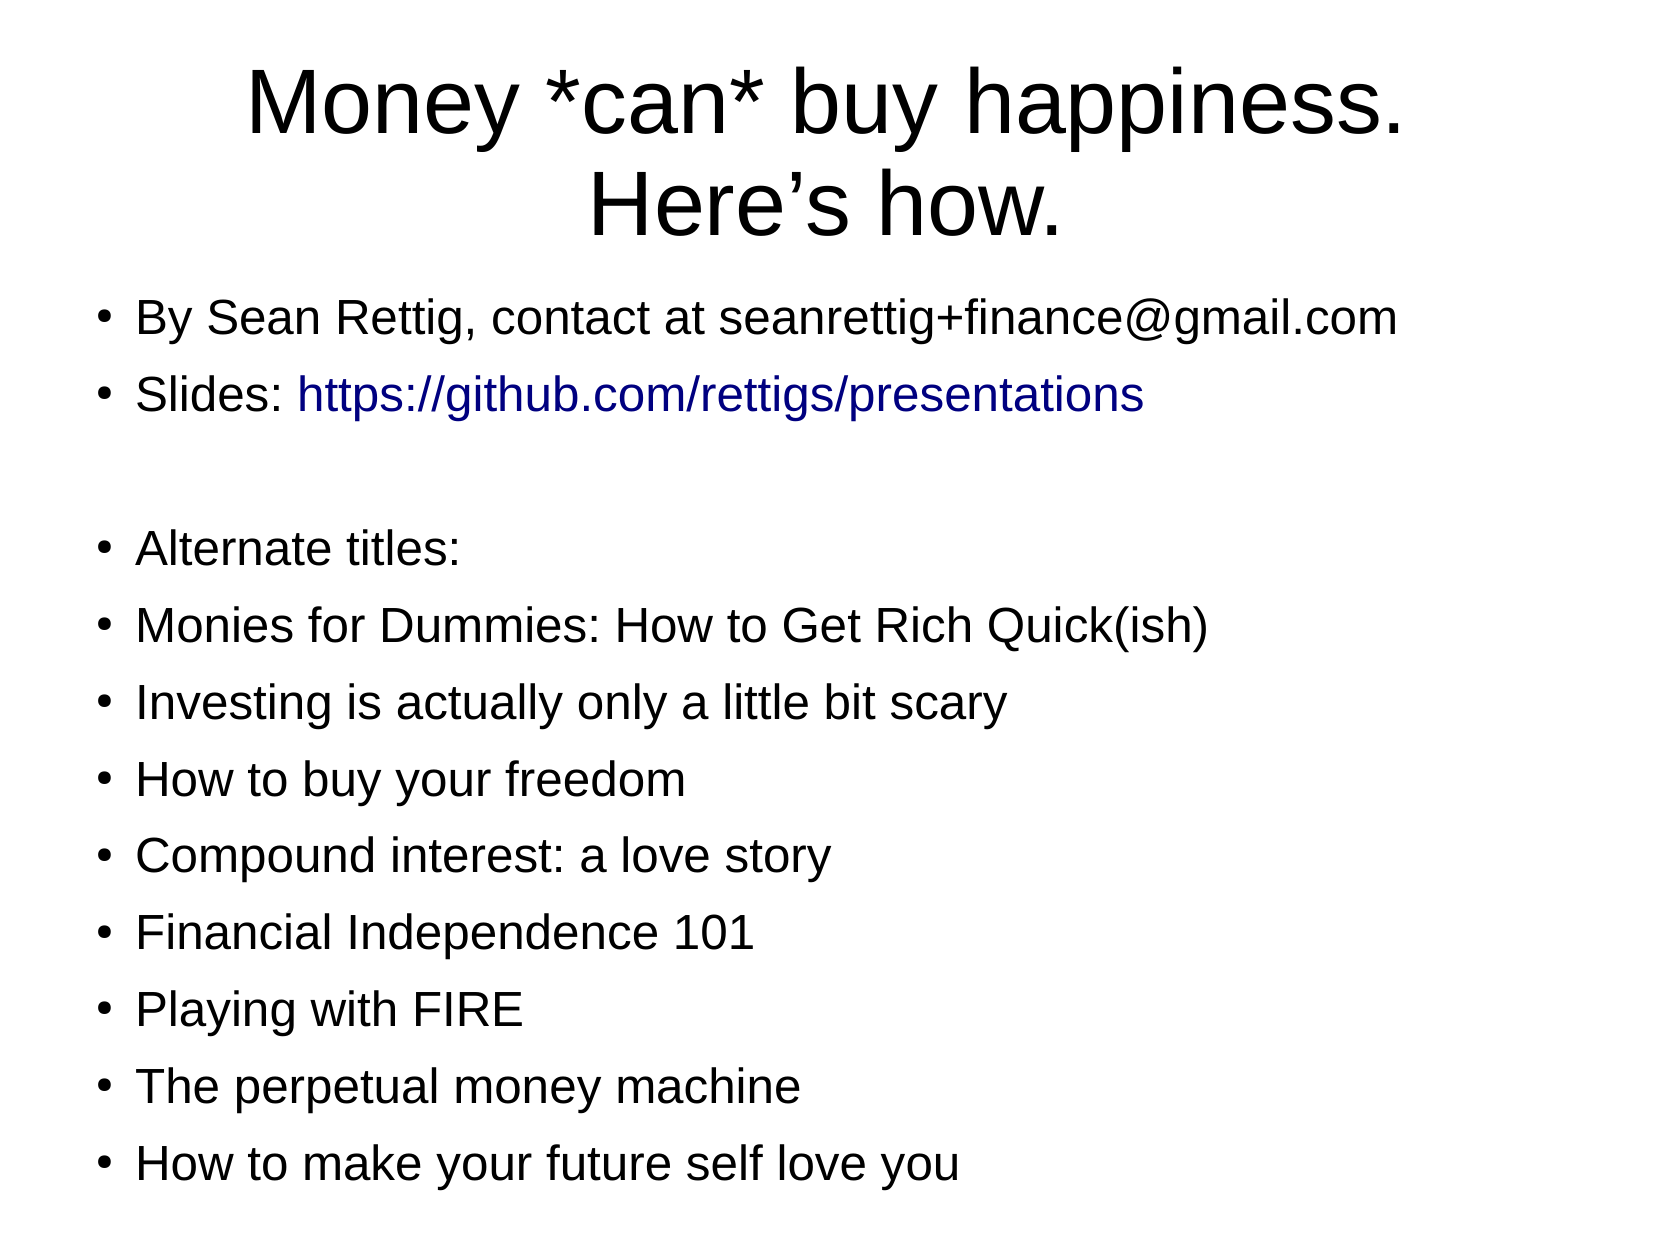

# Money *can* buy happiness. Here’s how.
By Sean Rettig, contact at seanrettig+finance@gmail.com
Slides: https://github.com/rettigs/presentations
Alternate titles:
Monies for Dummies: How to Get Rich Quick(ish)
Investing is actually only a little bit scary
How to buy your freedom
Compound interest: a love story
Financial Independence 101
Playing with FIRE
The perpetual money machine
How to make your future self love you